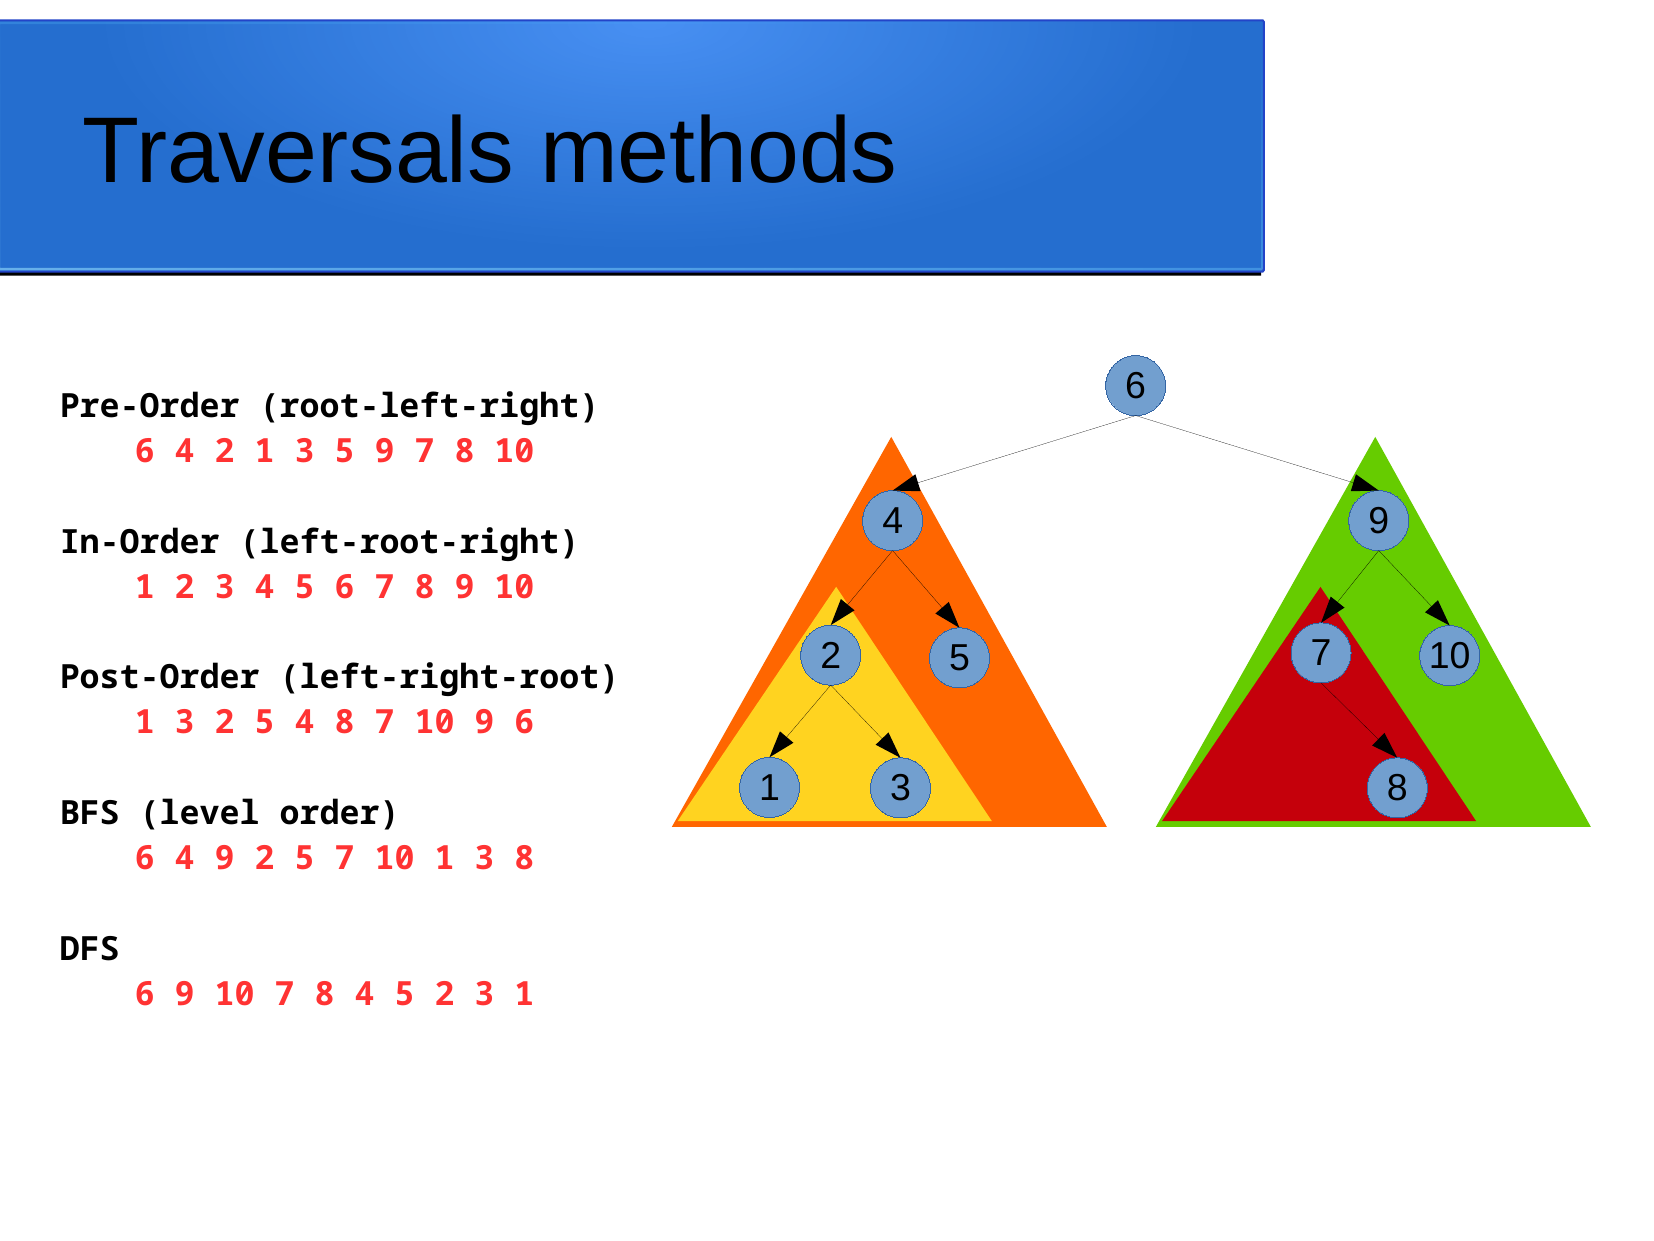

# Traversals methods
6
Pre-Order (root-left-right)
	6 4 2 1 3 5 9 7 8 10
In-Order (left-root-right)
	1 2 3 4 5 6 7 8 9 10
Post-Order (left-right-root)
	1 3 2 5 4 8 7 10 9 6
BFS (level order)
	6 4 9 2 5 7 10 1 3 8
DFS
	6 9 10 7 8 4 5 2 3 1
4
9
7
2
10
5
1
3
8